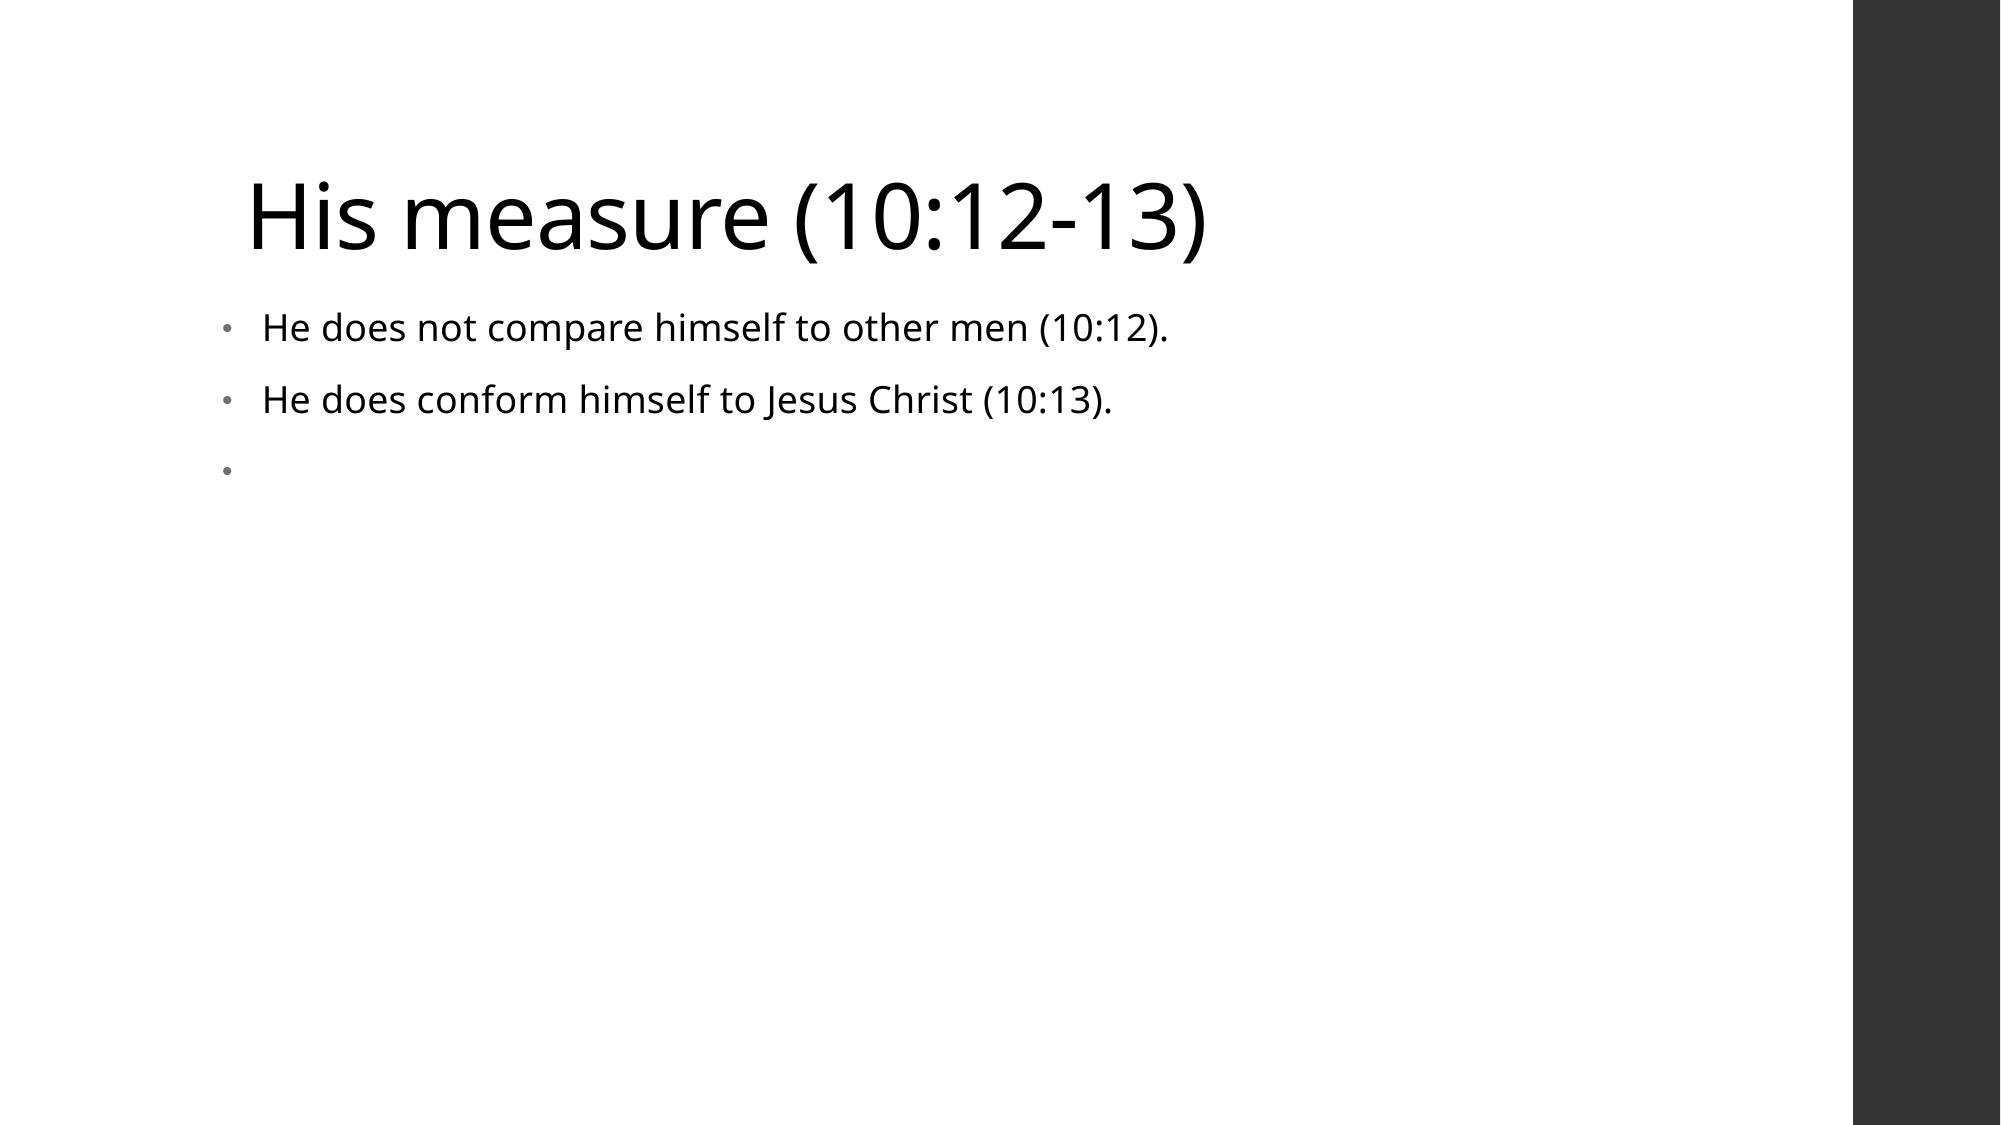

# His measure (10:12-13)
 He does not compare himself to other men (10:12).
 He does conform himself to Jesus Christ (10:13).